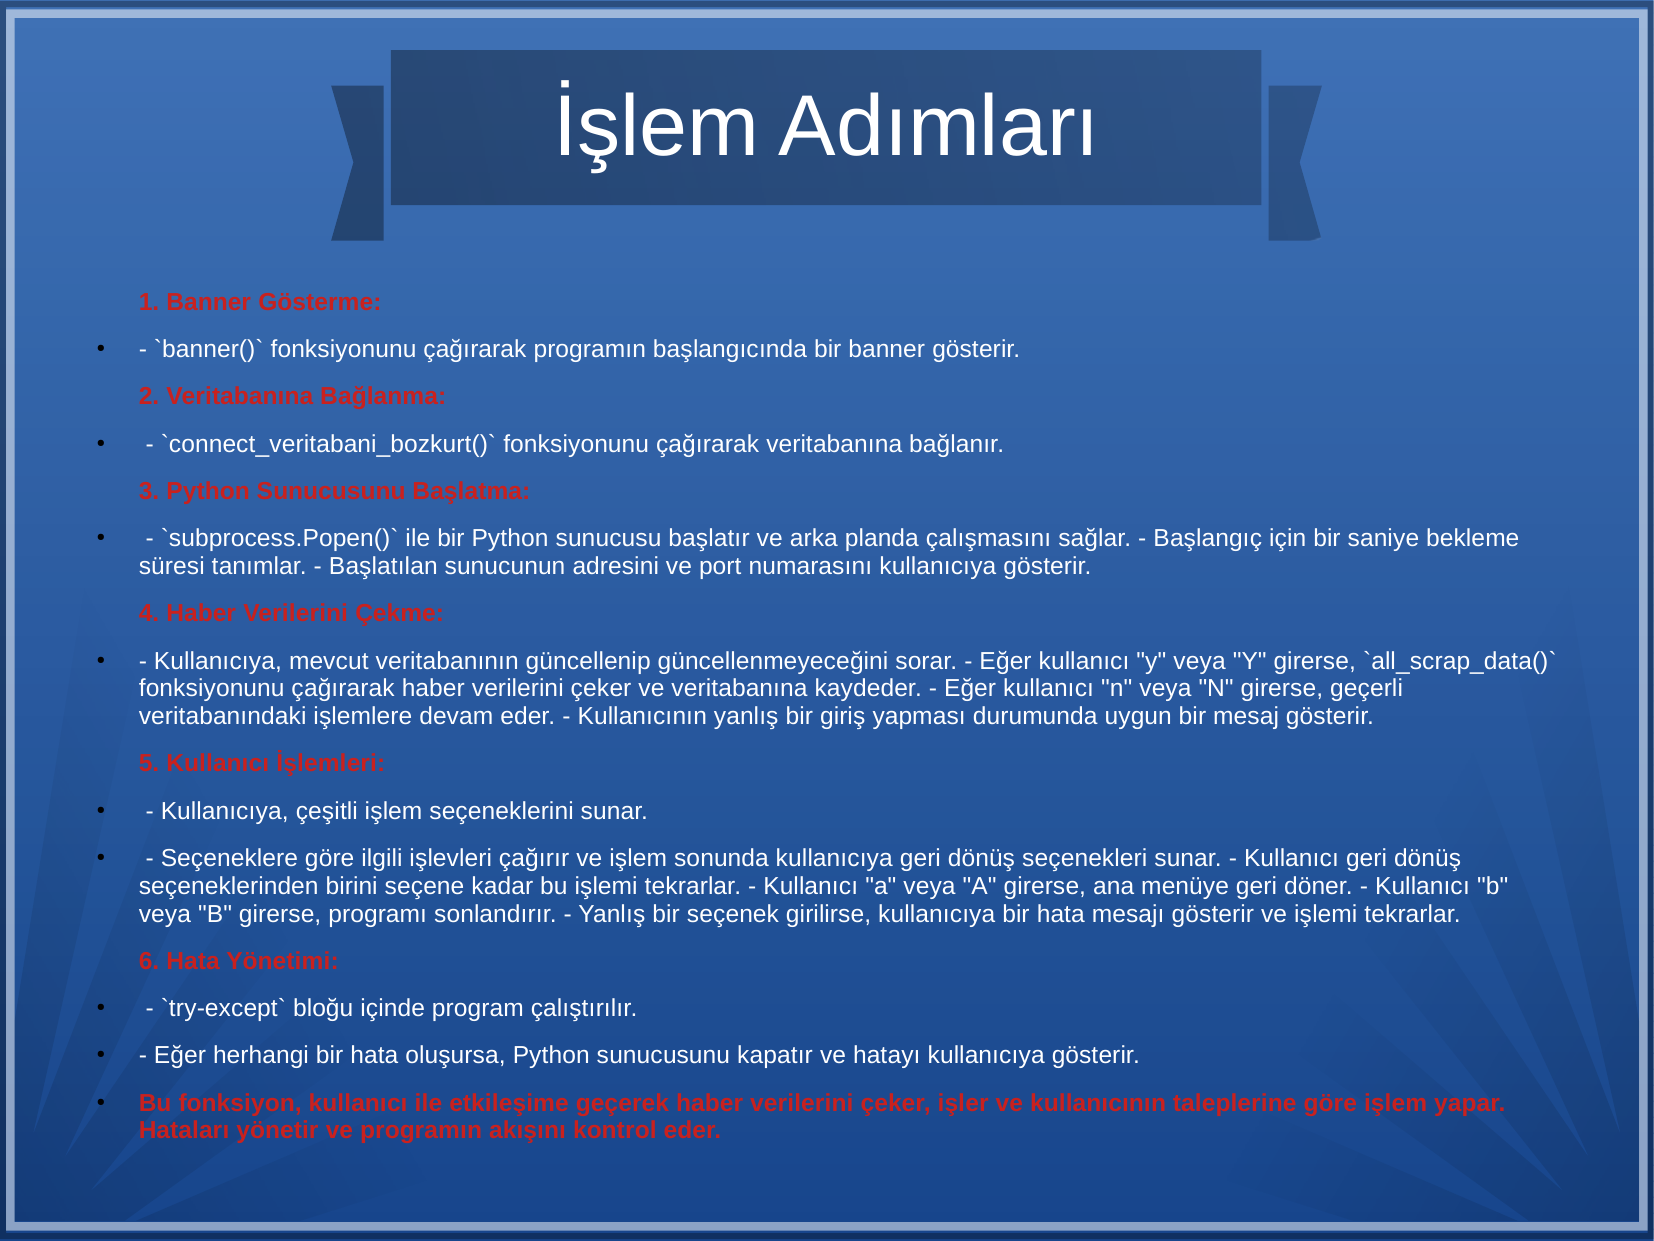

# İşlem Adımları
1. Banner Gösterme:
- `banner()` fonksiyonunu çağırarak programın başlangıcında bir banner gösterir.
2. Veritabanına Bağlanma:
 - `connect_veritabani_bozkurt()` fonksiyonunu çağırarak veritabanına bağlanır.
3. Python Sunucusunu Başlatma:
 - `subprocess.Popen()` ile bir Python sunucusu başlatır ve arka planda çalışmasını sağlar. - Başlangıç için bir saniye bekleme süresi tanımlar. - Başlatılan sunucunun adresini ve port numarasını kullanıcıya gösterir.
4. Haber Verilerini Çekme:
- Kullanıcıya, mevcut veritabanının güncellenip güncellenmeyeceğini sorar. - Eğer kullanıcı "y" veya "Y" girerse, `all_scrap_data()` fonksiyonunu çağırarak haber verilerini çeker ve veritabanına kaydeder. - Eğer kullanıcı "n" veya "N" girerse, geçerli veritabanındaki işlemlere devam eder. - Kullanıcının yanlış bir giriş yapması durumunda uygun bir mesaj gösterir.
5. Kullanıcı İşlemleri:
 - Kullanıcıya, çeşitli işlem seçeneklerini sunar.
 - Seçeneklere göre ilgili işlevleri çağırır ve işlem sonunda kullanıcıya geri dönüş seçenekleri sunar. - Kullanıcı geri dönüş seçeneklerinden birini seçene kadar bu işlemi tekrarlar. - Kullanıcı "a" veya "A" girerse, ana menüye geri döner. - Kullanıcı "b" veya "B" girerse, programı sonlandırır. - Yanlış bir seçenek girilirse, kullanıcıya bir hata mesajı gösterir ve işlemi tekrarlar.
6. Hata Yönetimi:
 - `try-except` bloğu içinde program çalıştırılır.
- Eğer herhangi bir hata oluşursa, Python sunucusunu kapatır ve hatayı kullanıcıya gösterir.
Bu fonksiyon, kullanıcı ile etkileşime geçerek haber verilerini çeker, işler ve kullanıcının taleplerine göre işlem yapar. Hataları yönetir ve programın akışını kontrol eder.